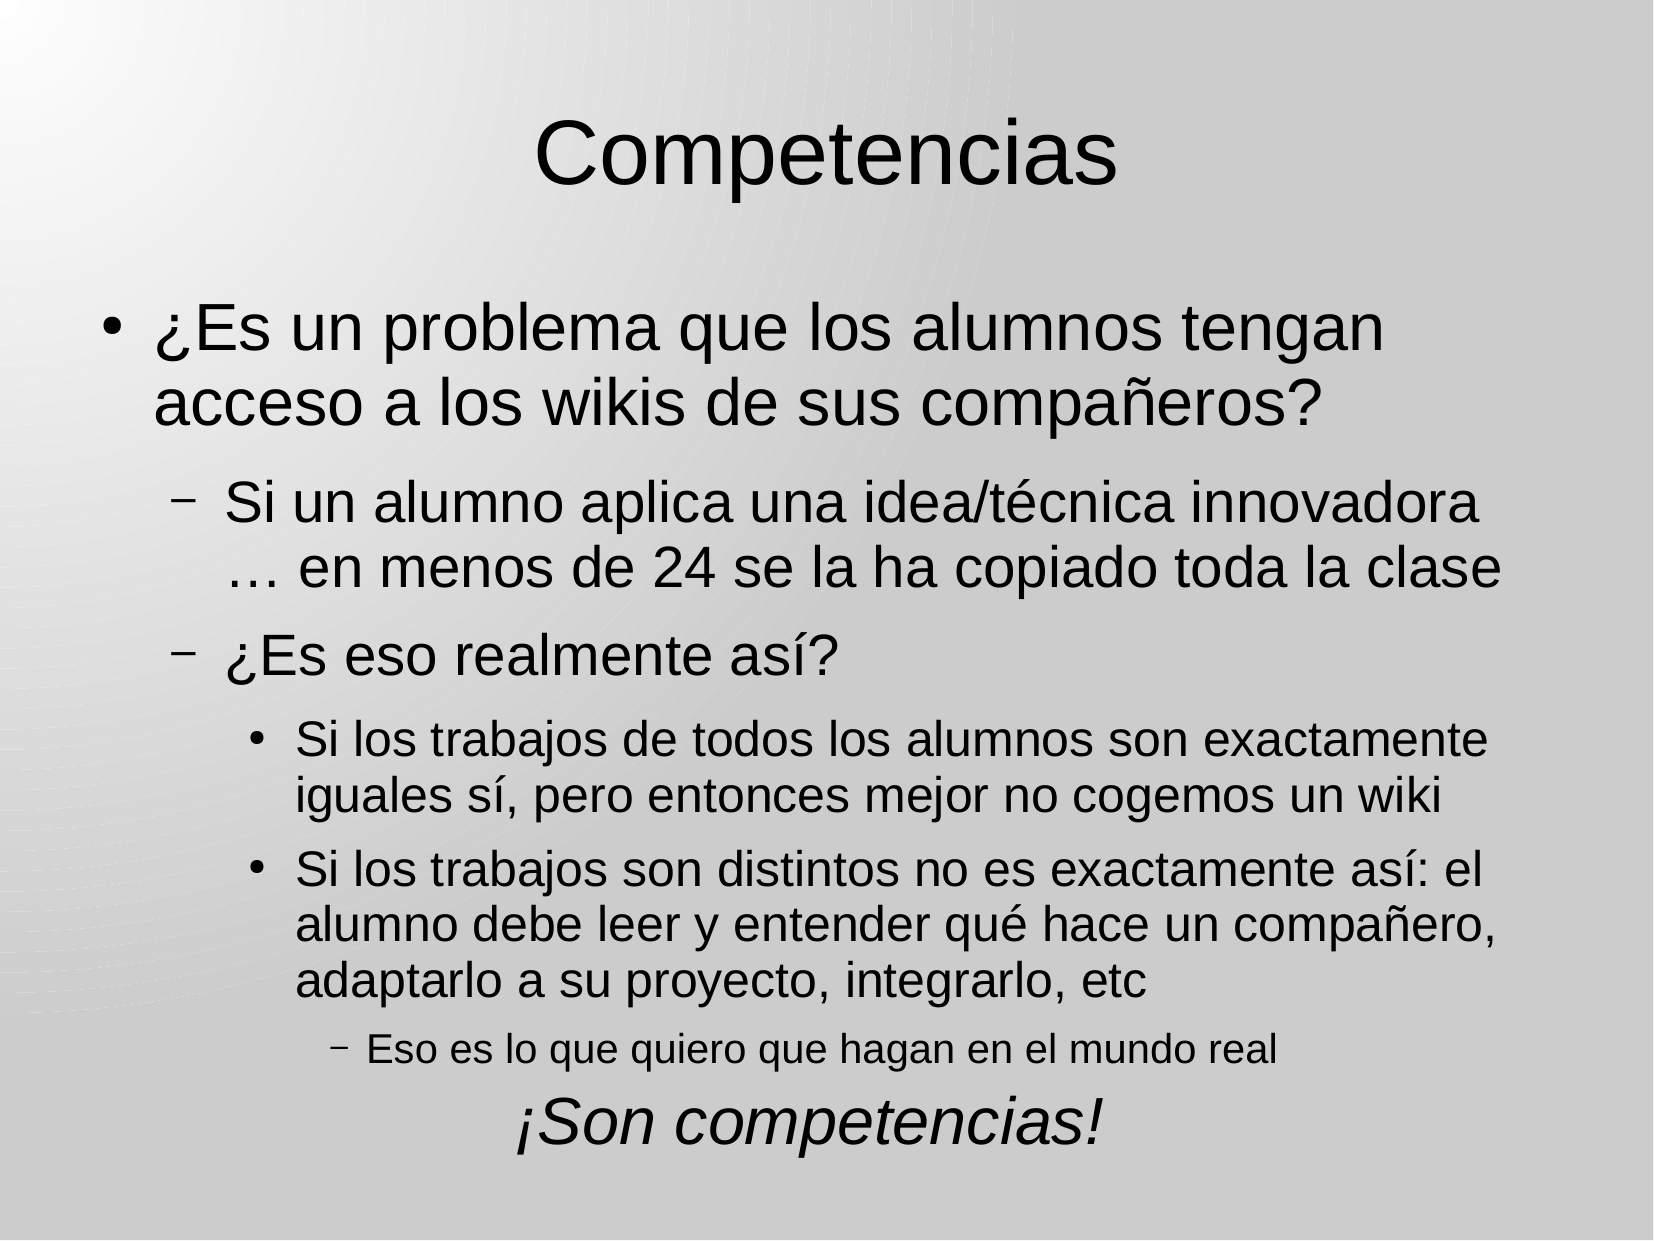

# Competencias
¿Es un problema que los alumnos tengan acceso a los wikis de sus compañeros?
Si un alumno aplica una idea/técnica innovadora … en menos de 24 se la ha copiado toda la clase
¿Es eso realmente así?
Si los trabajos de todos los alumnos son exactamente iguales sí, pero entonces mejor no cogemos un wiki
Si los trabajos son distintos no es exactamente así: el alumno debe leer y entender qué hace un compañero, adaptarlo a su proyecto, integrarlo, etc
Eso es lo que quiero que hagan en el mundo real
¡Son competencias!